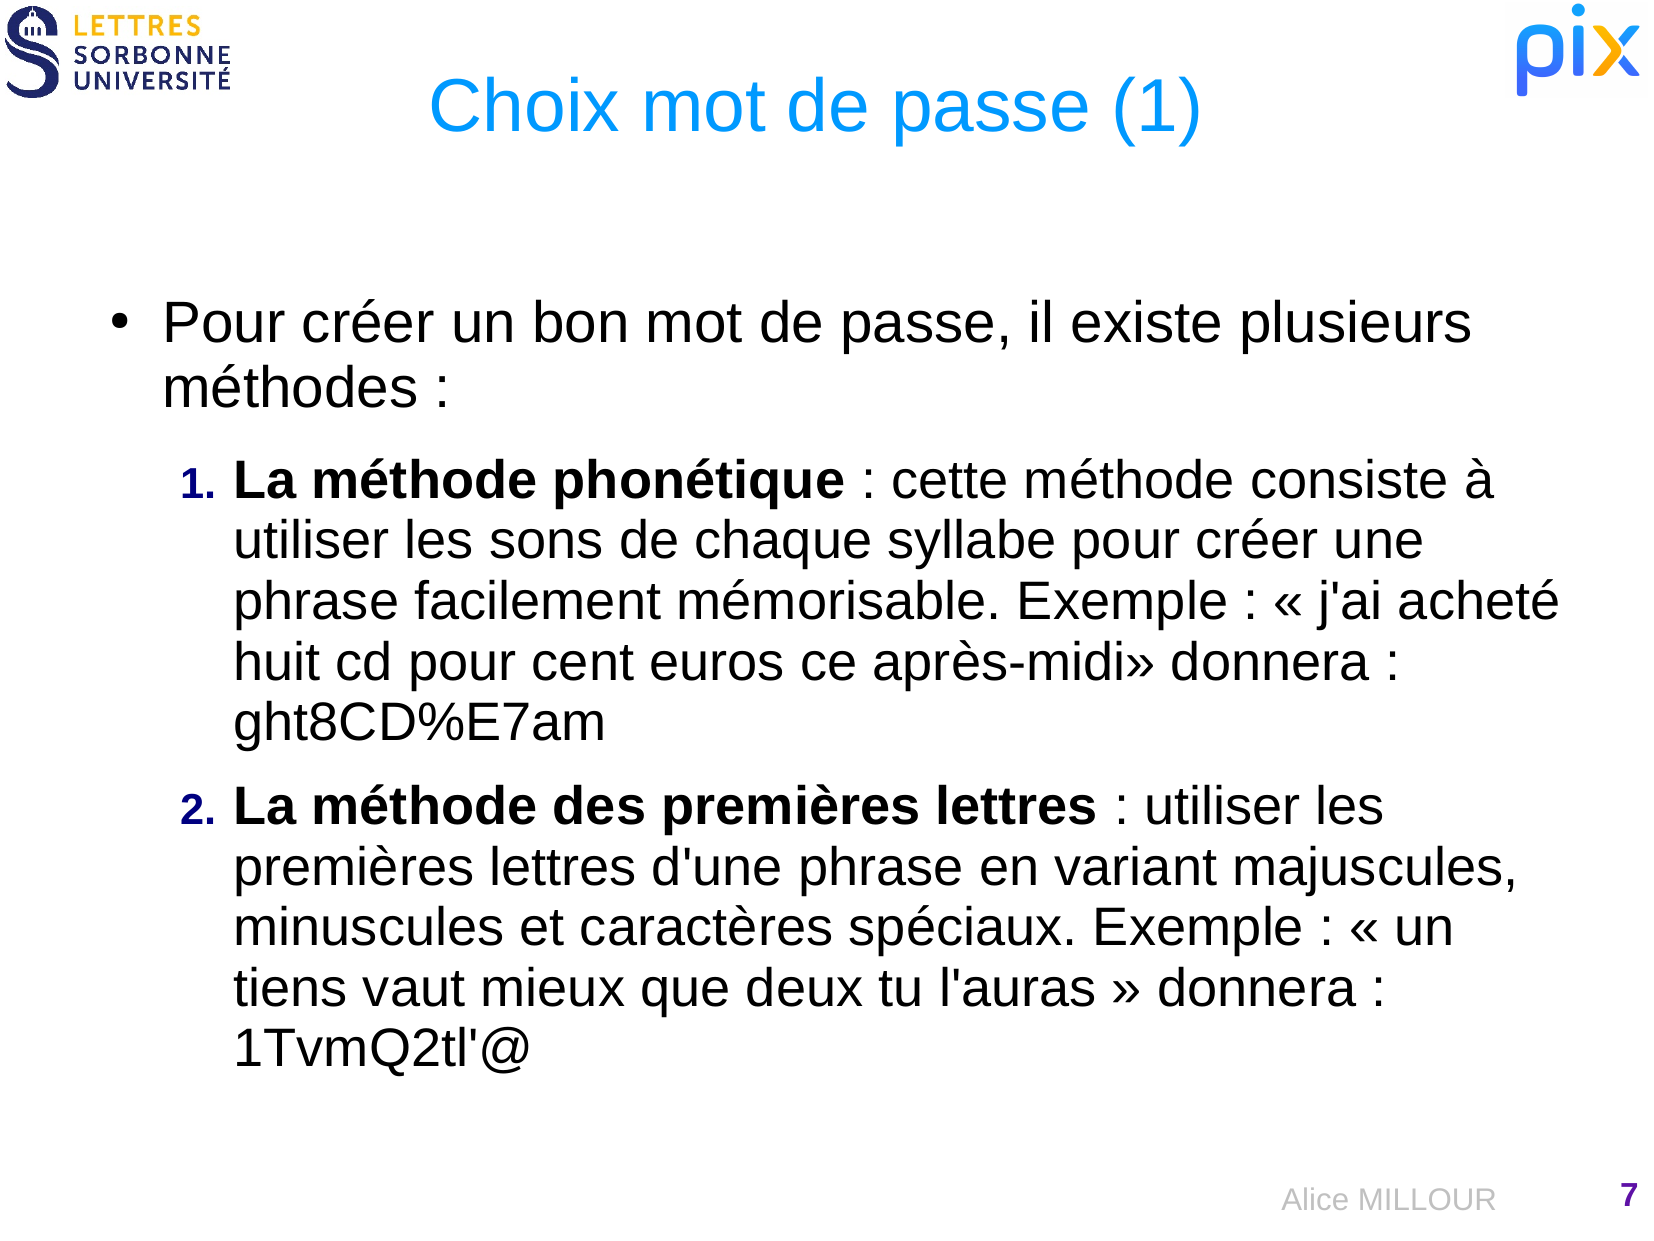

# Choix mot de passe (1)
Pour créer un bon mot de passe, il existe plusieurs méthodes :
La méthode phonétique : cette méthode consiste à utiliser les sons de chaque syllabe pour créer une phrase facilement mémorisable. Exemple : « j'ai acheté huit cd pour cent euros ce après-midi» donnera : ght8CD%E7am
La méthode des premières lettres : utiliser les premières lettres d'une phrase en variant majuscules, minuscules et caractères spéciaux. Exemple : « un tiens vaut mieux que deux tu l'auras » donnera : 1TvmQ2tl'@